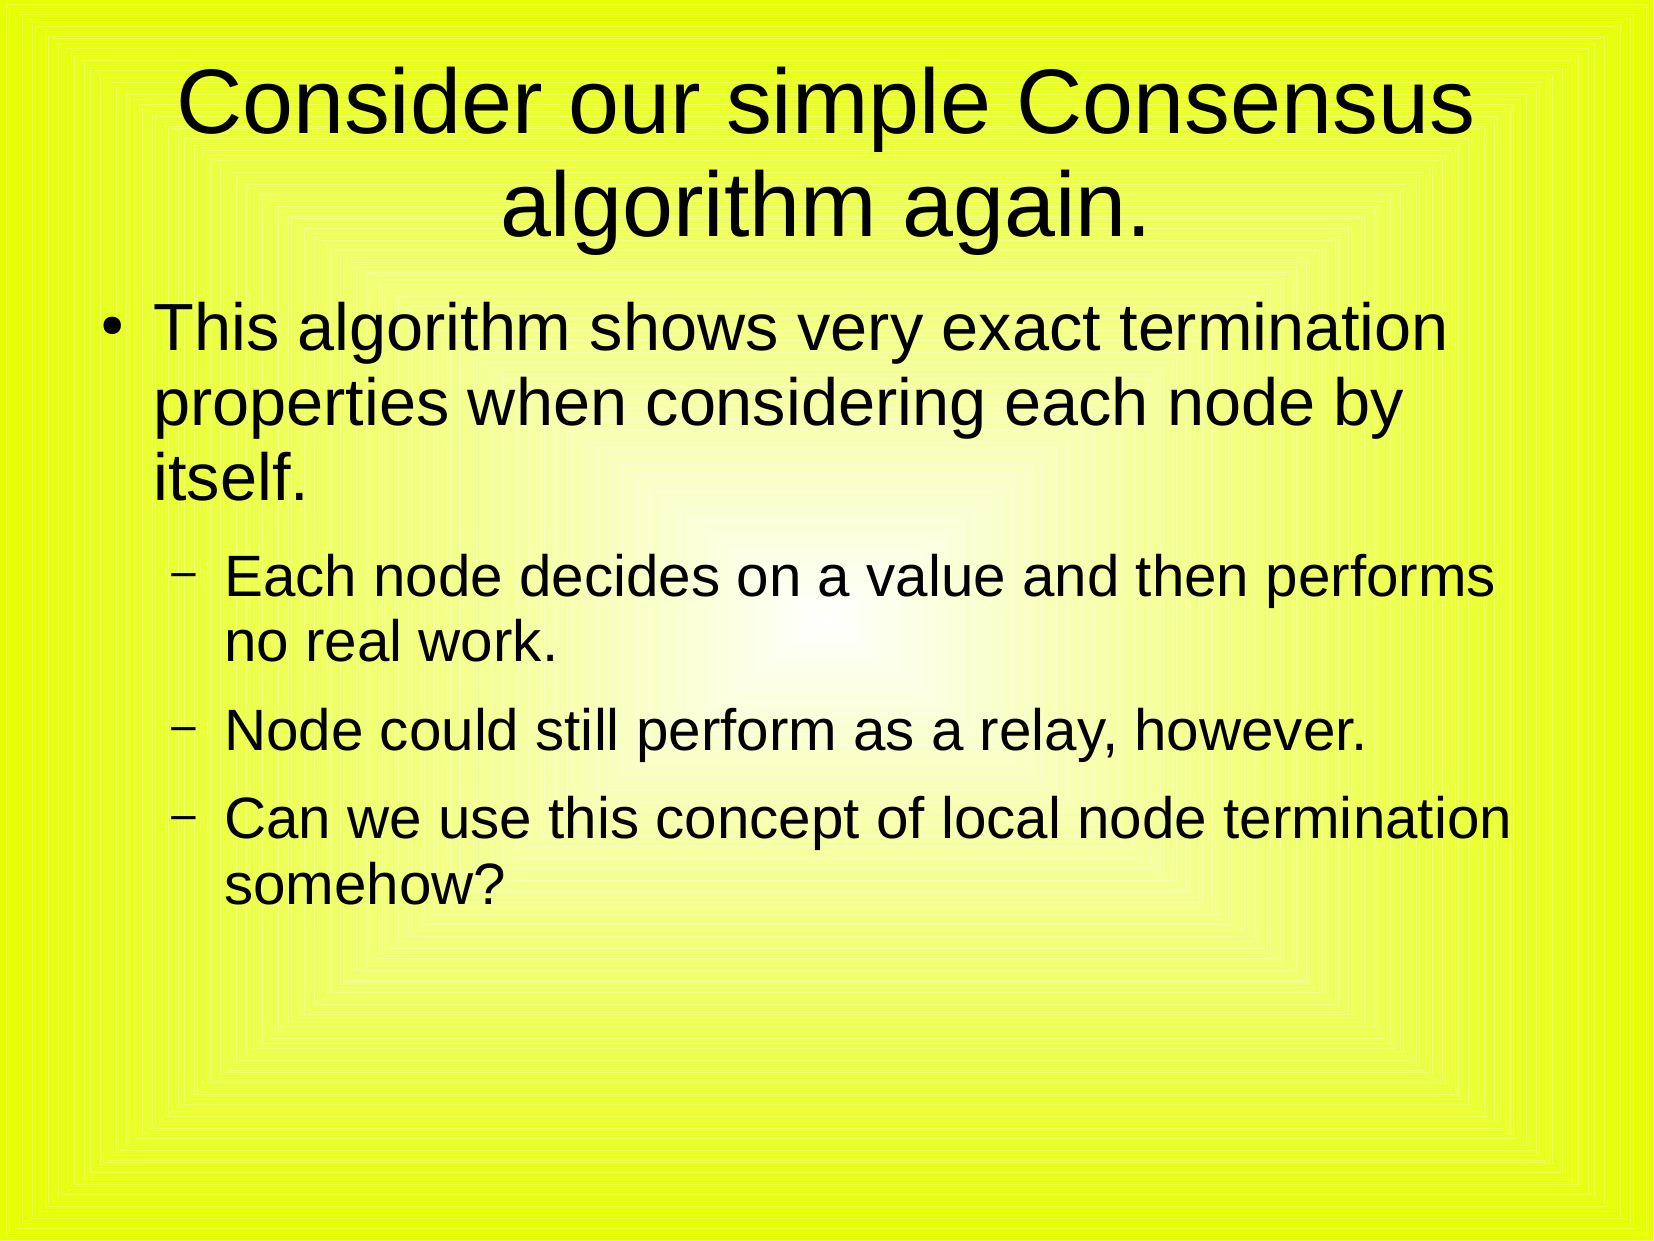

# Consider our simple Consensus algorithm again.
This algorithm shows very exact termination properties when considering each node by itself.
Each node decides on a value and then performs no real work.
Node could still perform as a relay, however.
Can we use this concept of local node termination somehow?